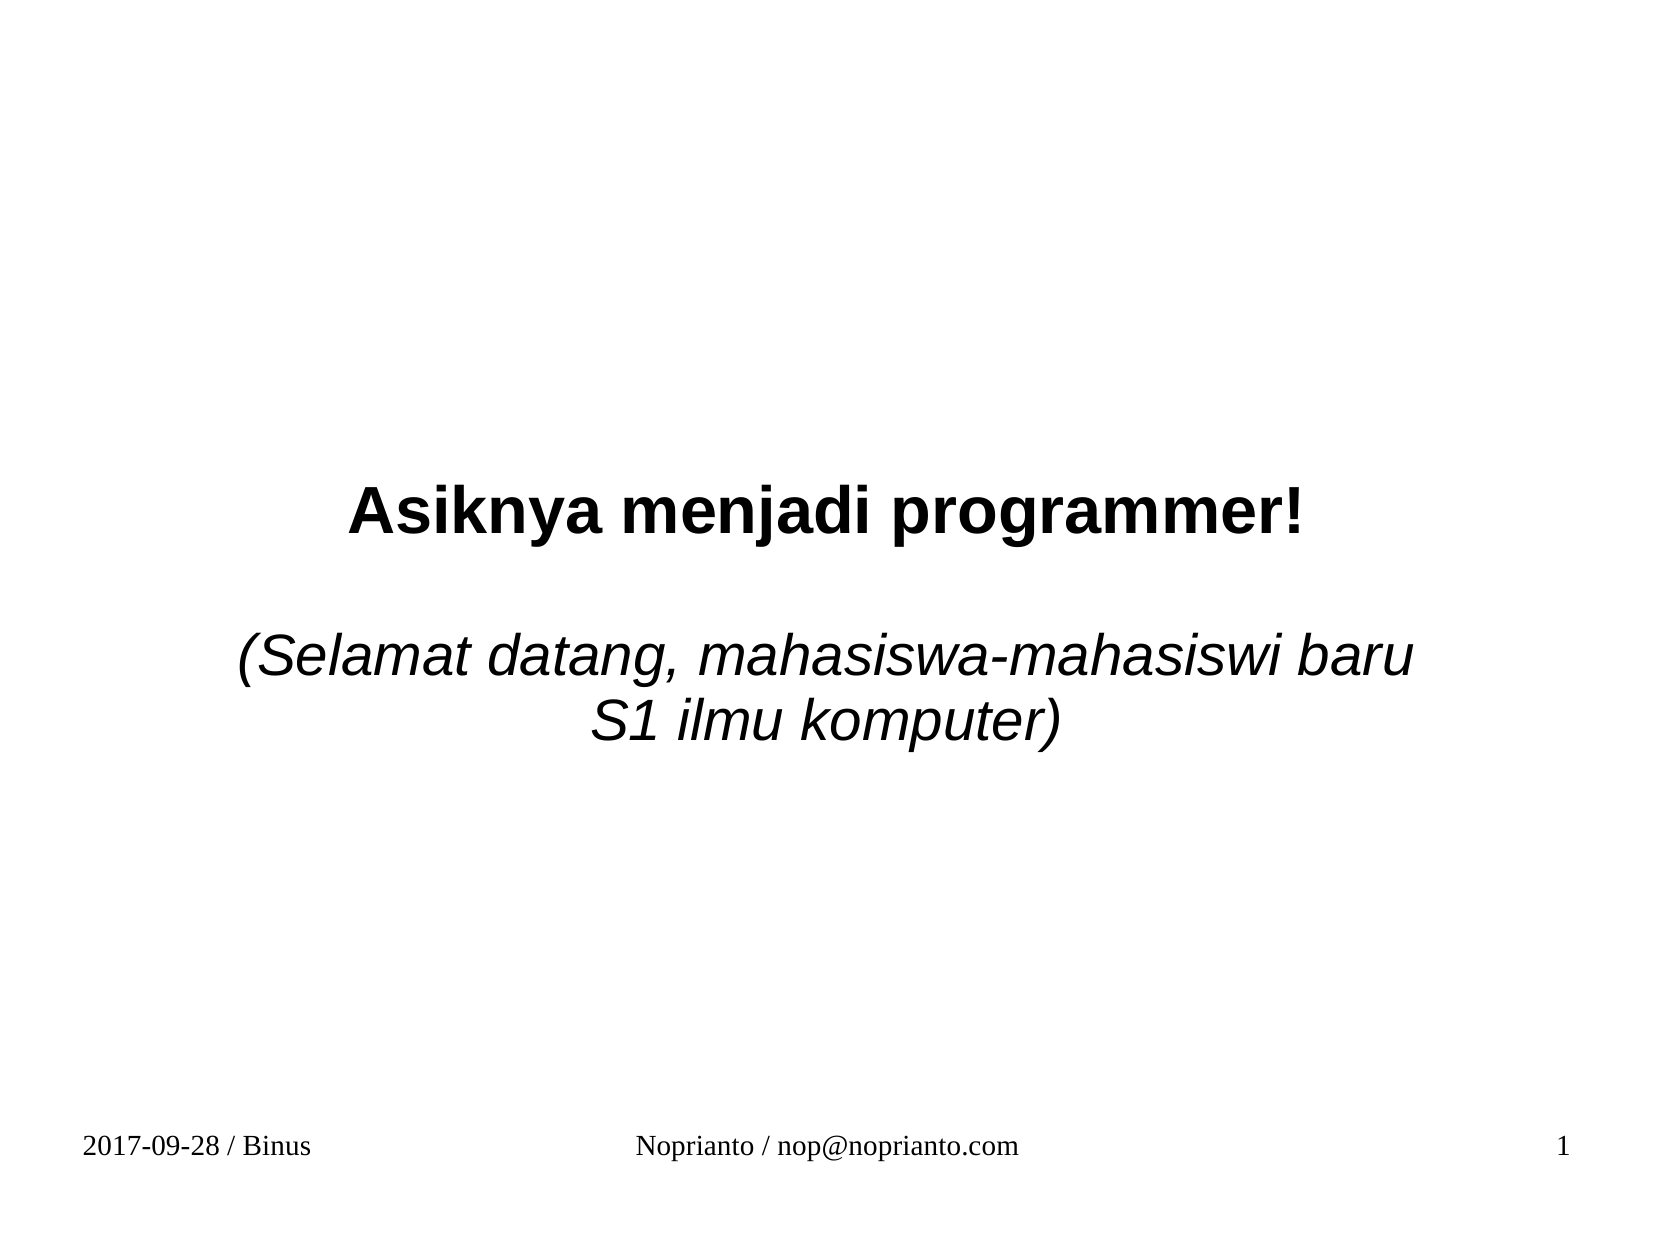

# Asiknya menjadi programmer!
(Selamat datang, mahasiswa-mahasiswi baru
S1 ilmu komputer)
2017-09-28 / Binus
Noprianto / nop@noprianto.com
1